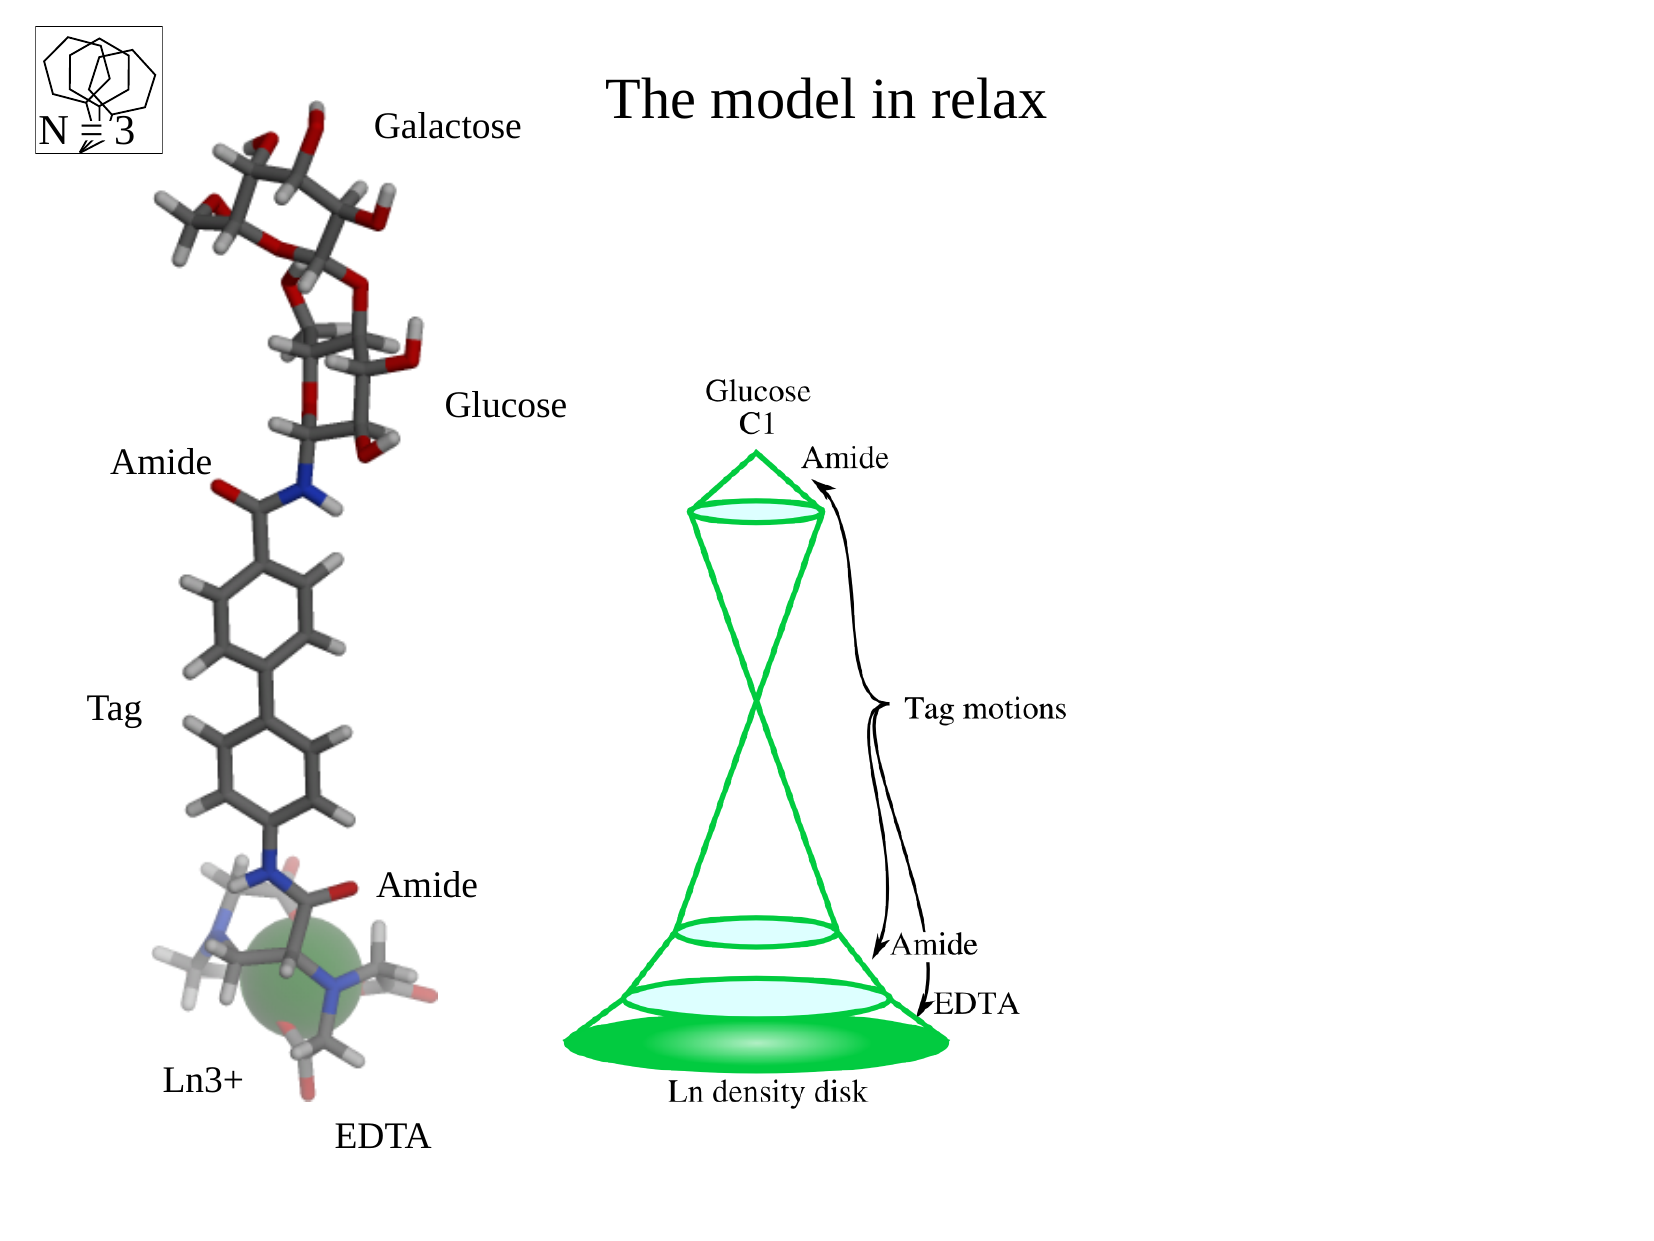

The model in relax
Galactose
Glucose
Amide
Tag
Amide
Ln3+
EDTA